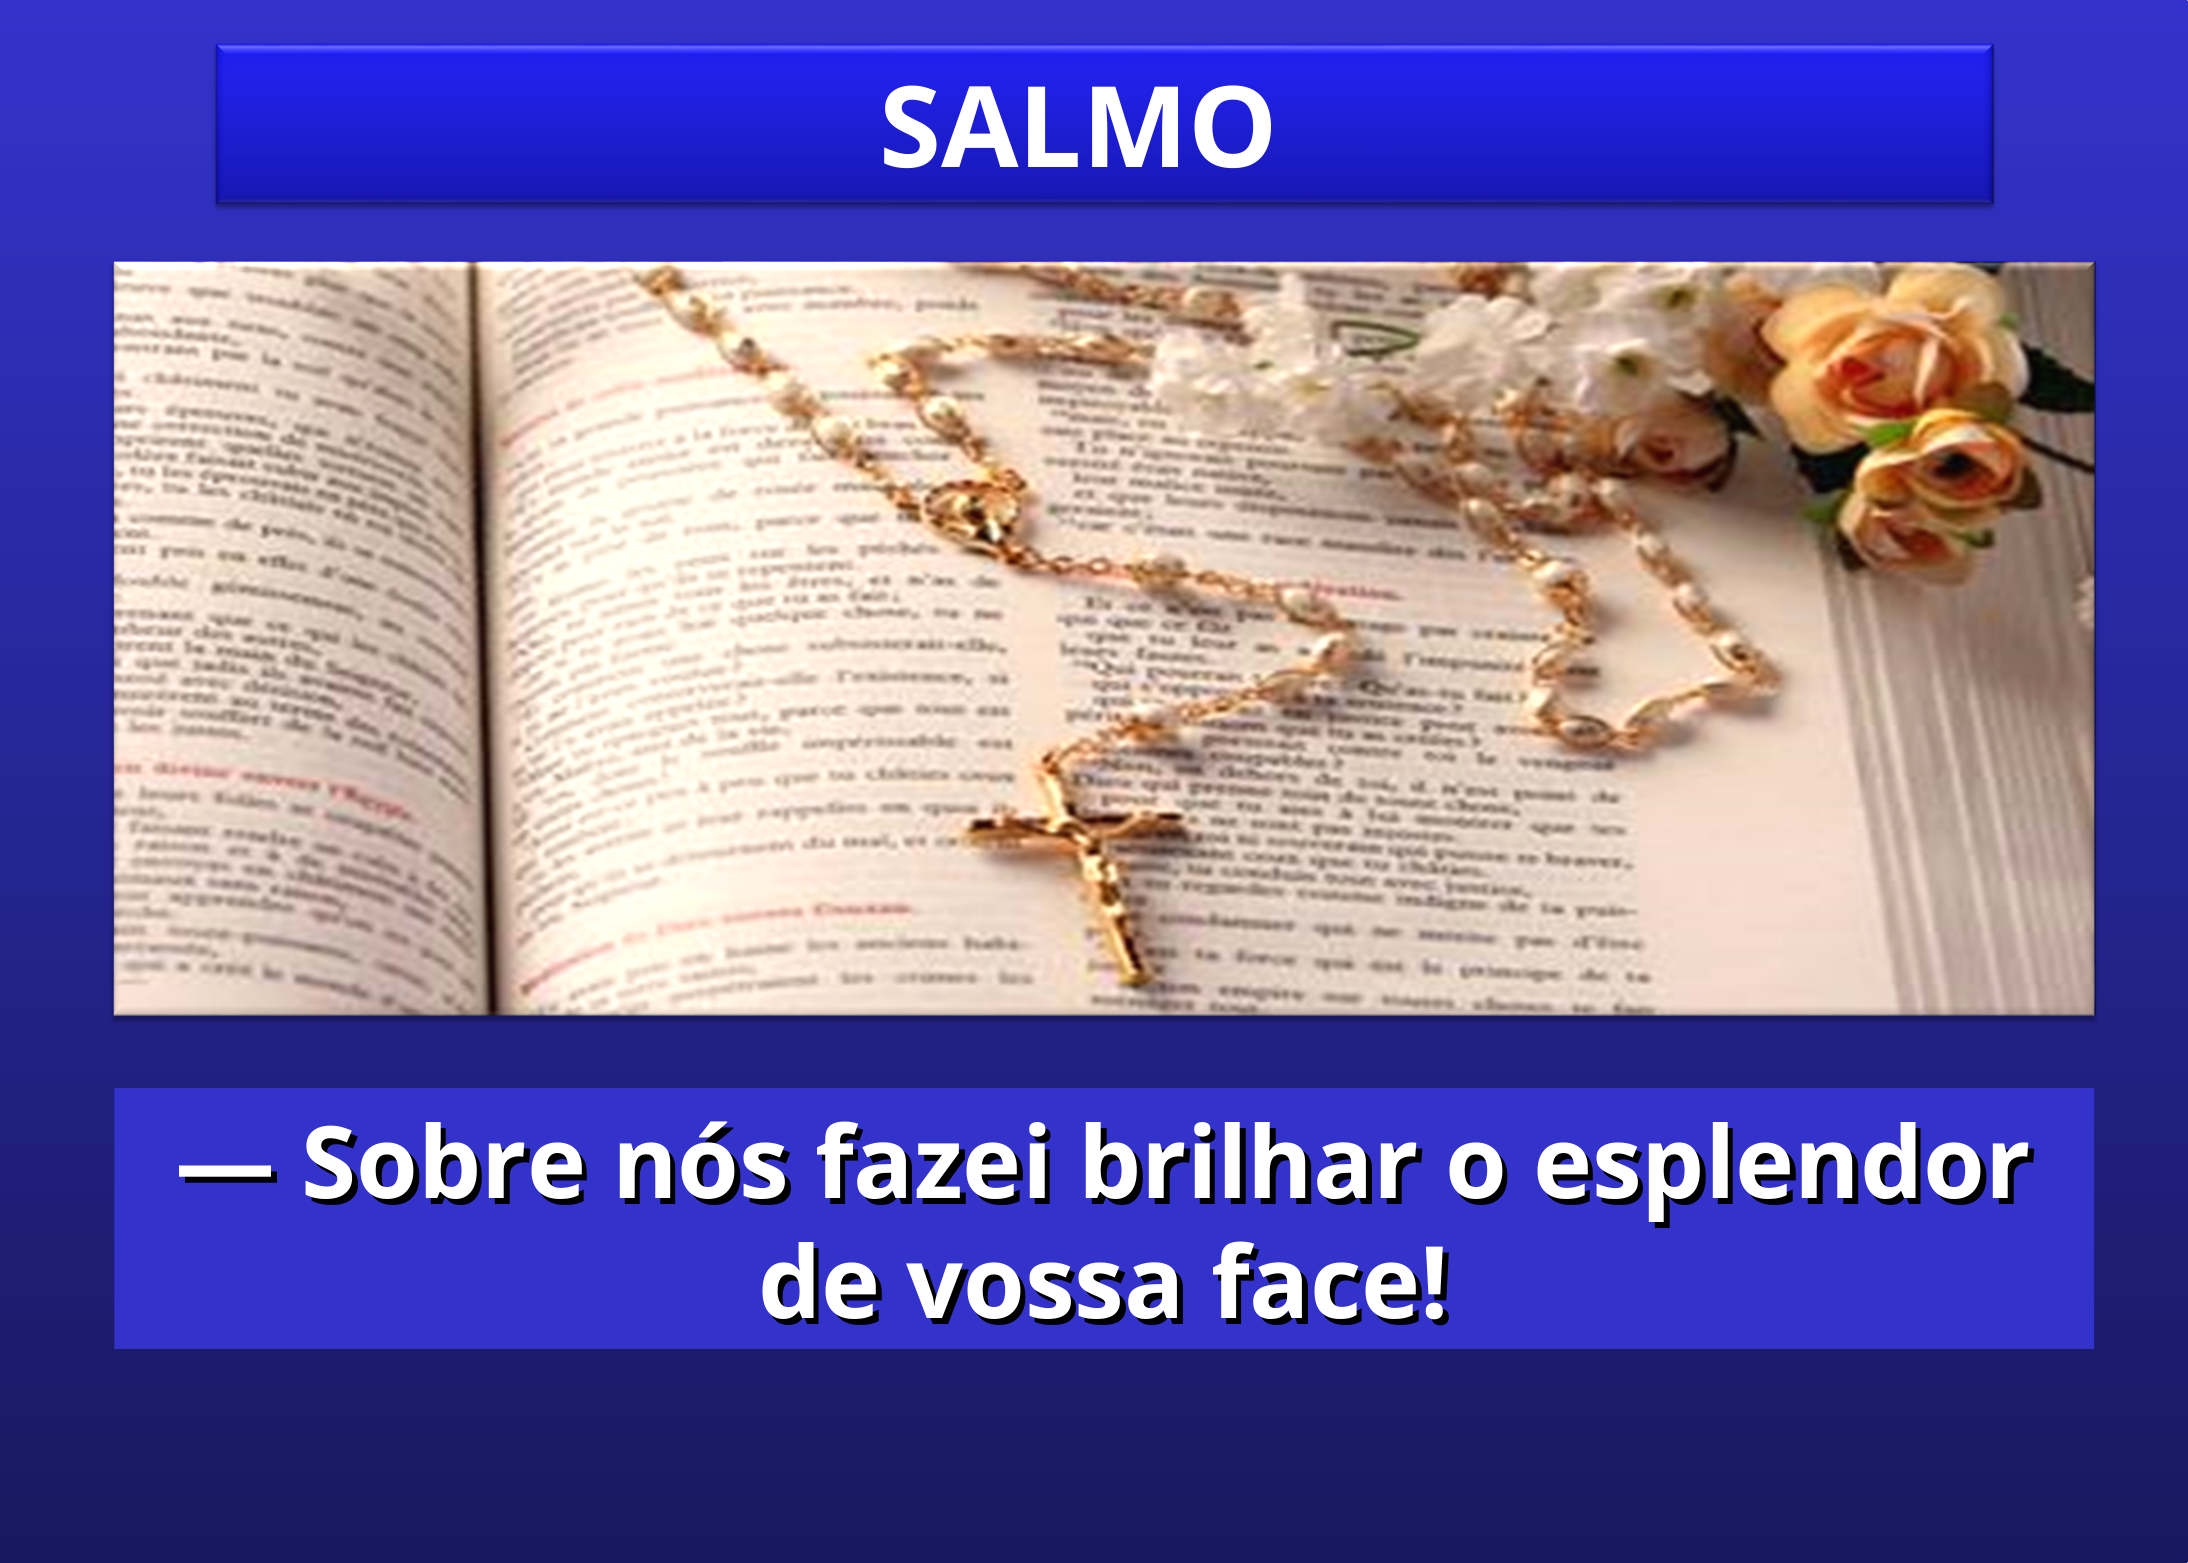

SALMO
— Sobre nós fazei brilhar o esplendor de vossa face!